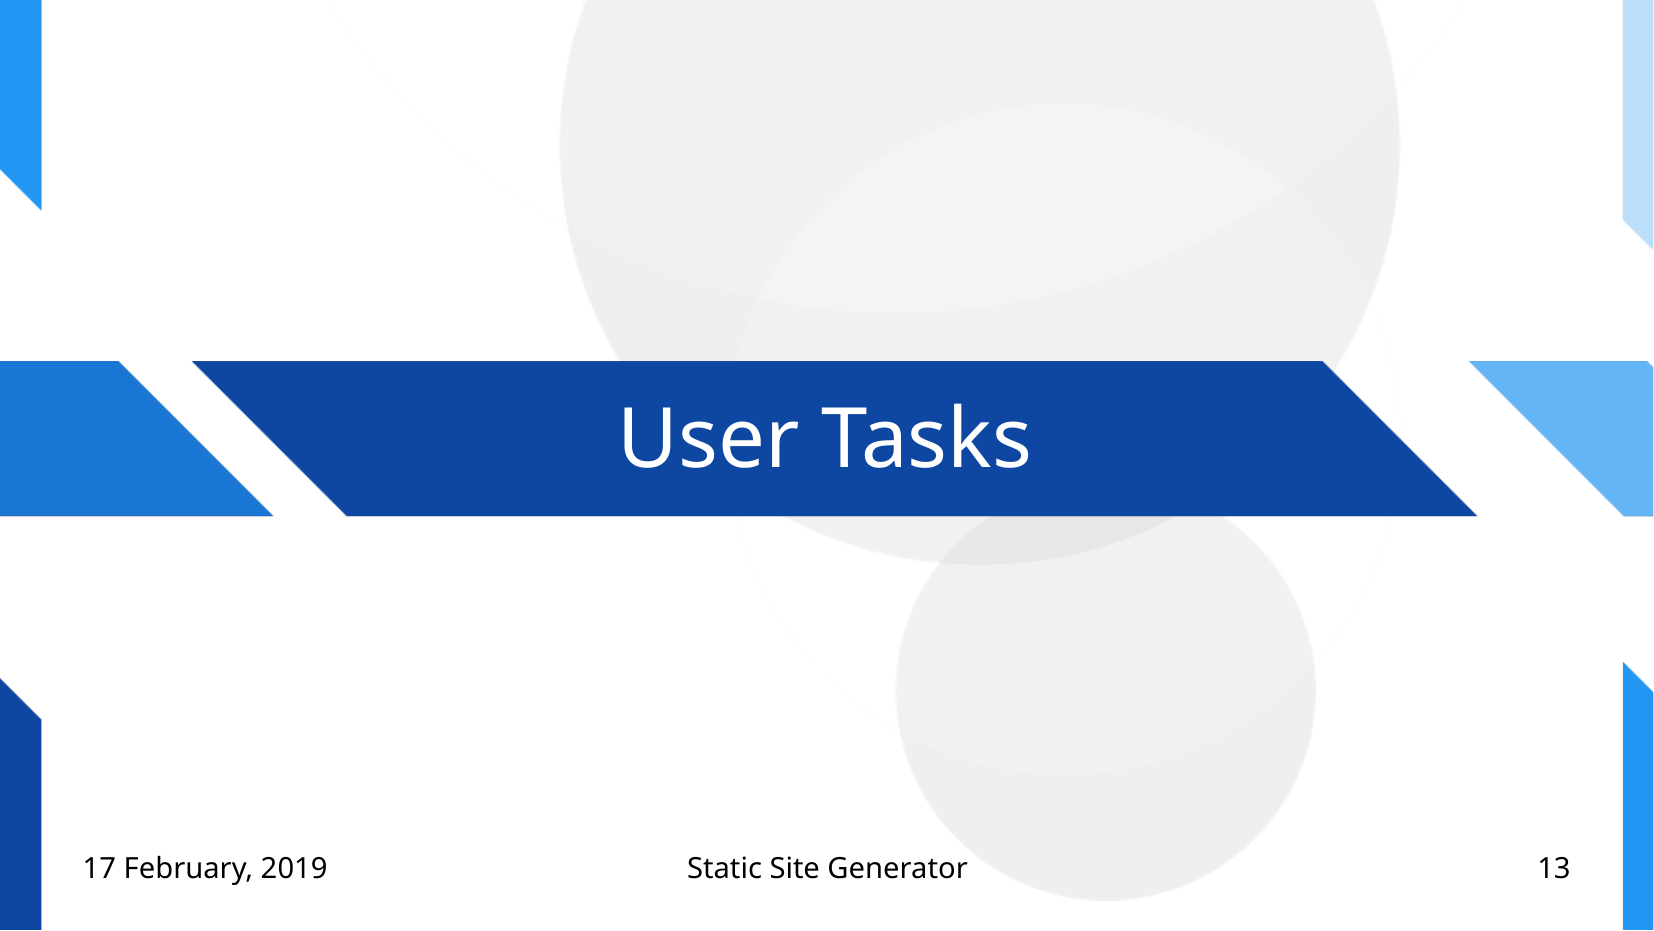

# User Tasks
17 February, 2019
Static Site Generator
13